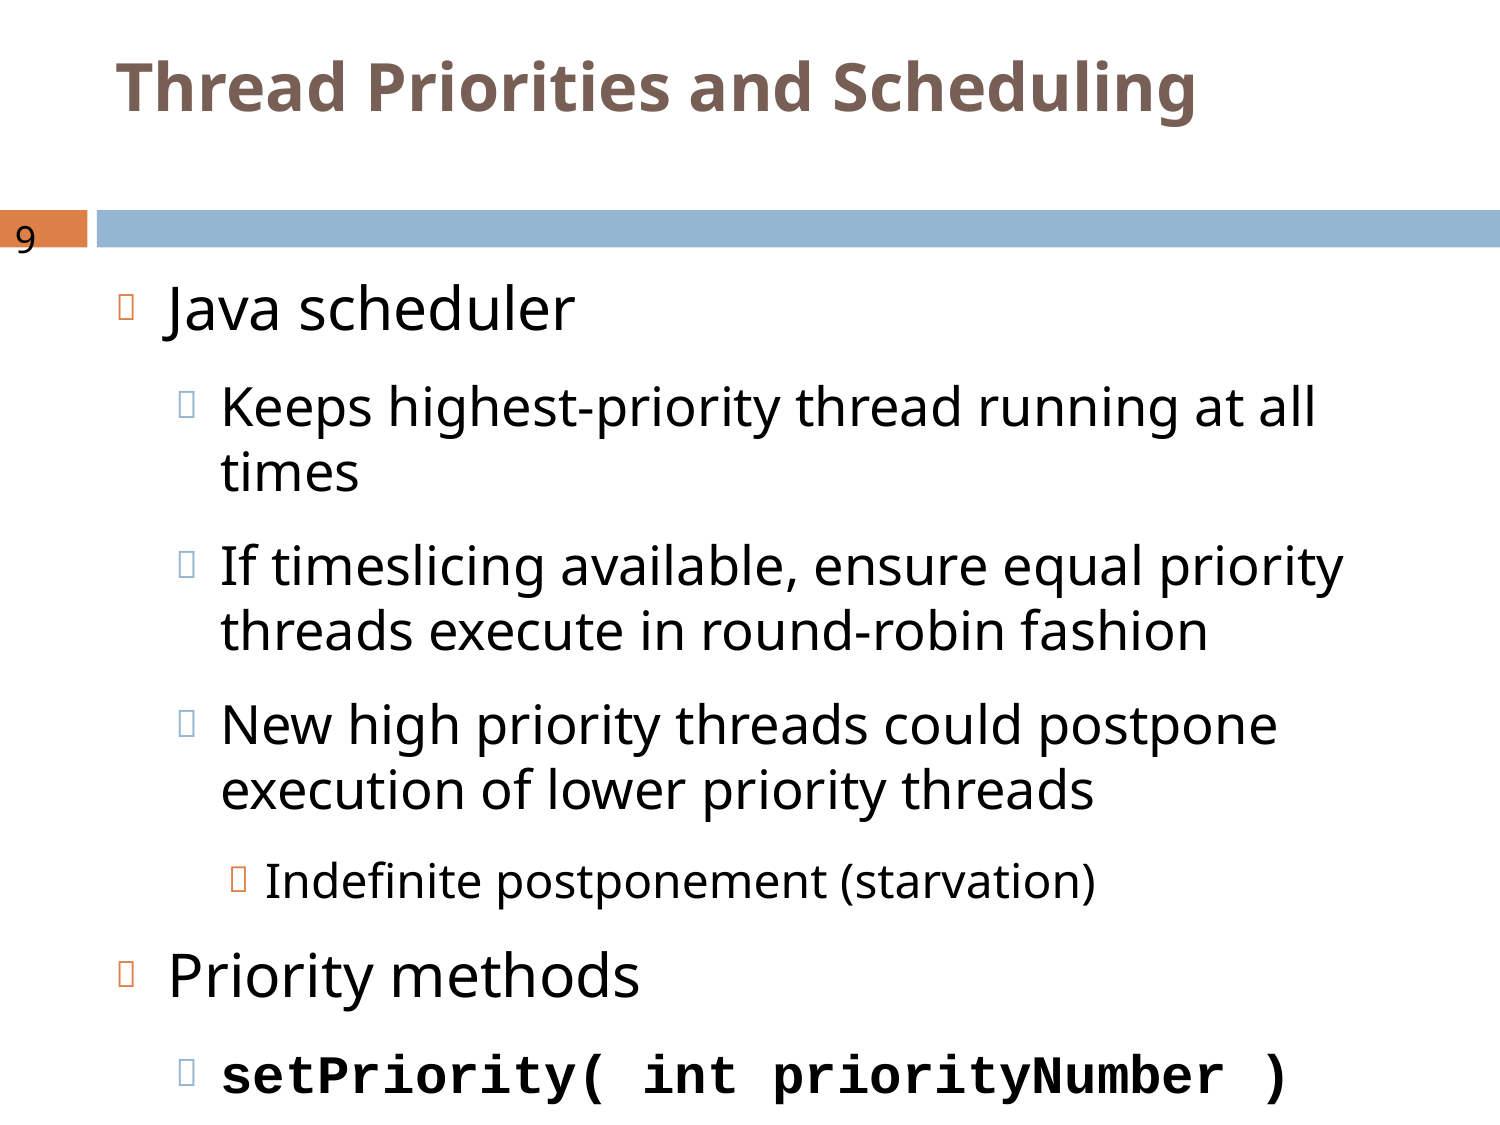

# Thread Priorities and Scheduling
Java scheduler
Keeps highest-priority thread running at all times
If timeslicing available, ensure equal priority threads execute in round-robin fashion
New high priority threads could postpone execution of lower priority threads
Indefinite postponement (starvation)
Priority methods
setPriority( int priorityNumber )
getPriority
yield - thread yields processor to threads of equal priority
Useful for non-timesliced systems, where threads run to completion